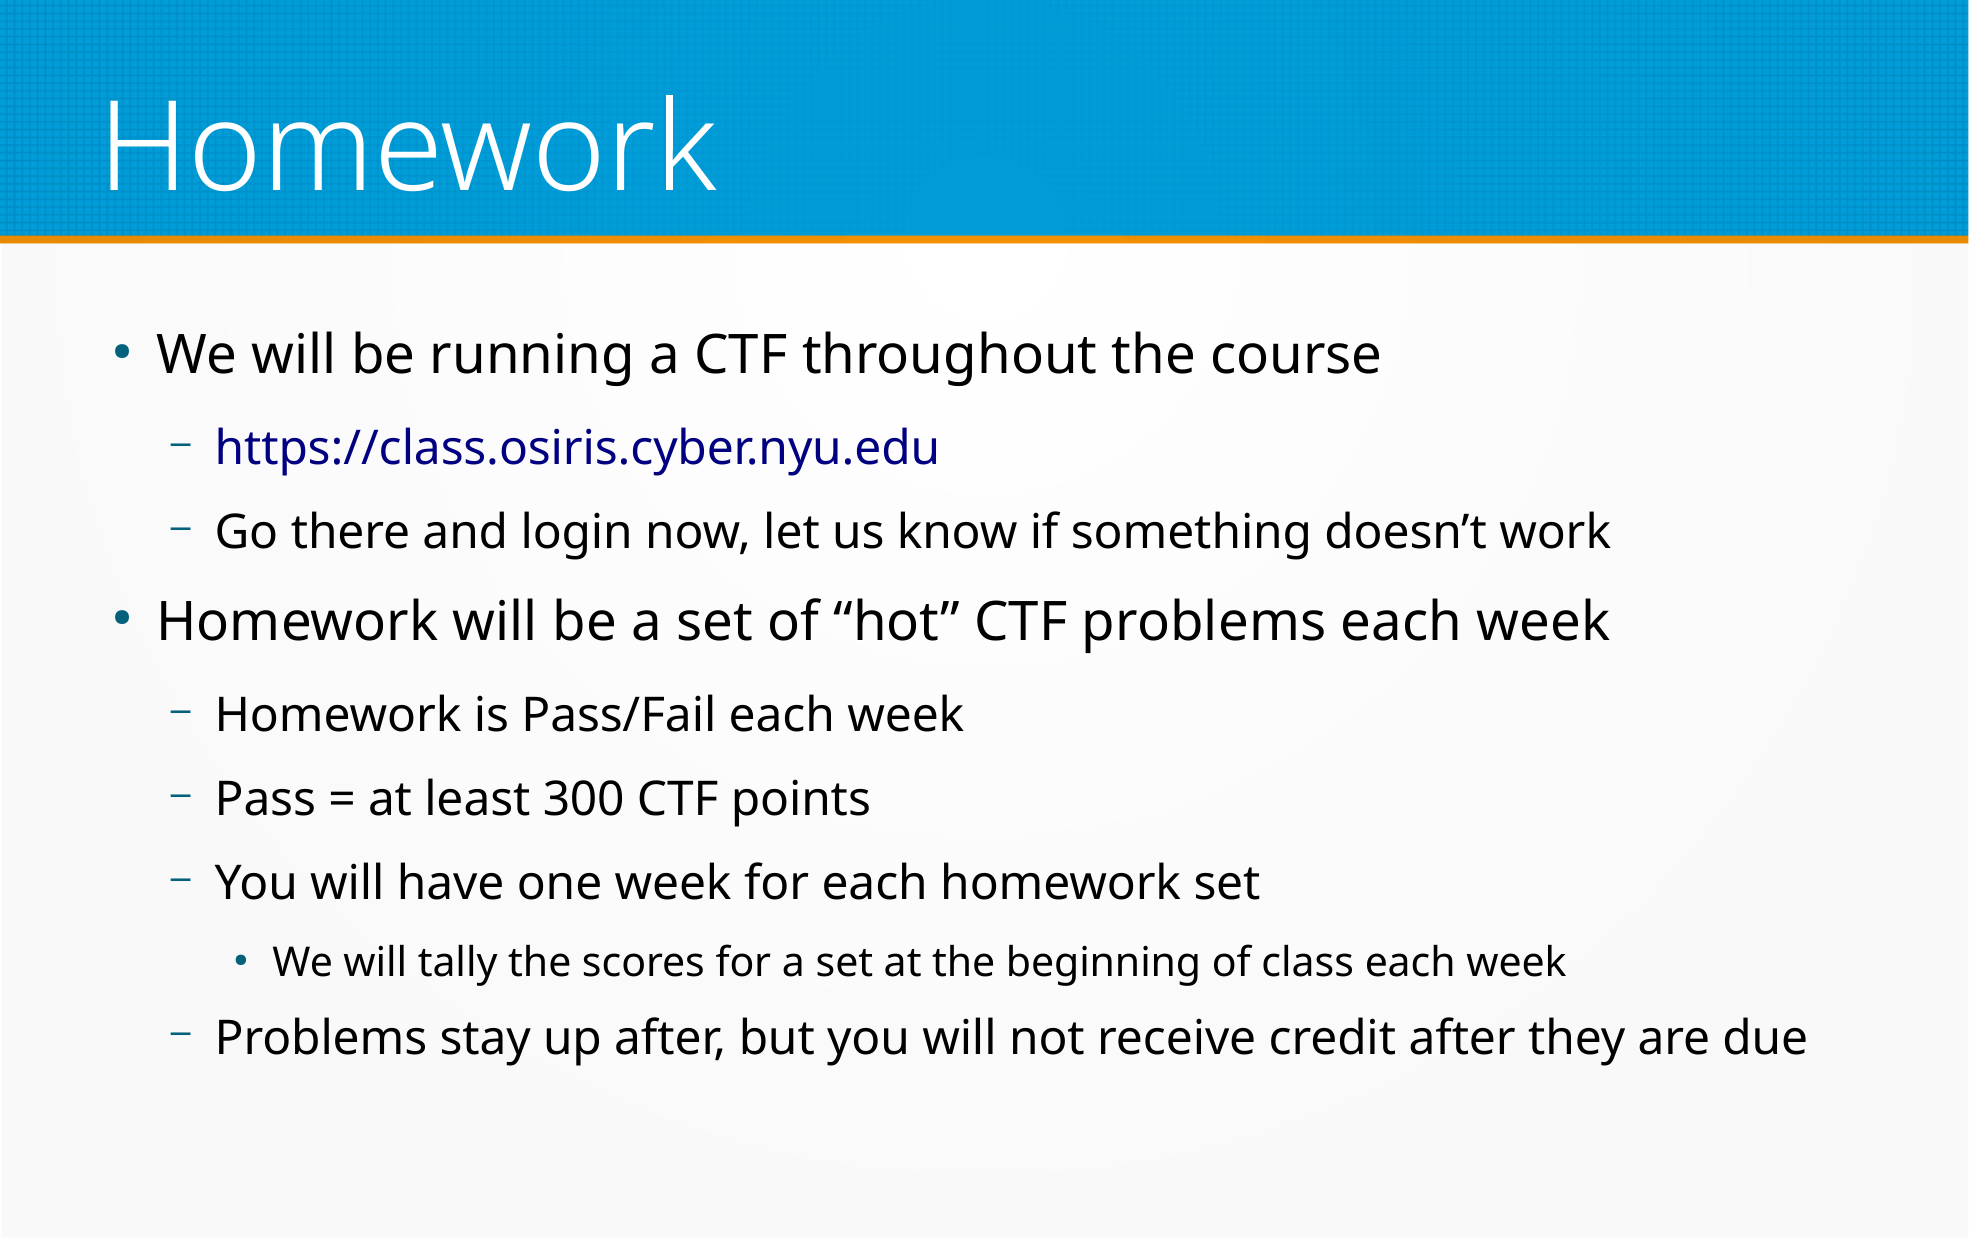

# Homework
We will be running a CTF throughout the course
https://class.osiris.cyber.nyu.edu
Go there and login now, let us know if something doesn’t work
Homework will be a set of “hot” CTF problems each week
Homework is Pass/Fail each week
Pass = at least 300 CTF points
You will have one week for each homework set
We will tally the scores for a set at the beginning of class each week
Problems stay up after, but you will not receive credit after they are due